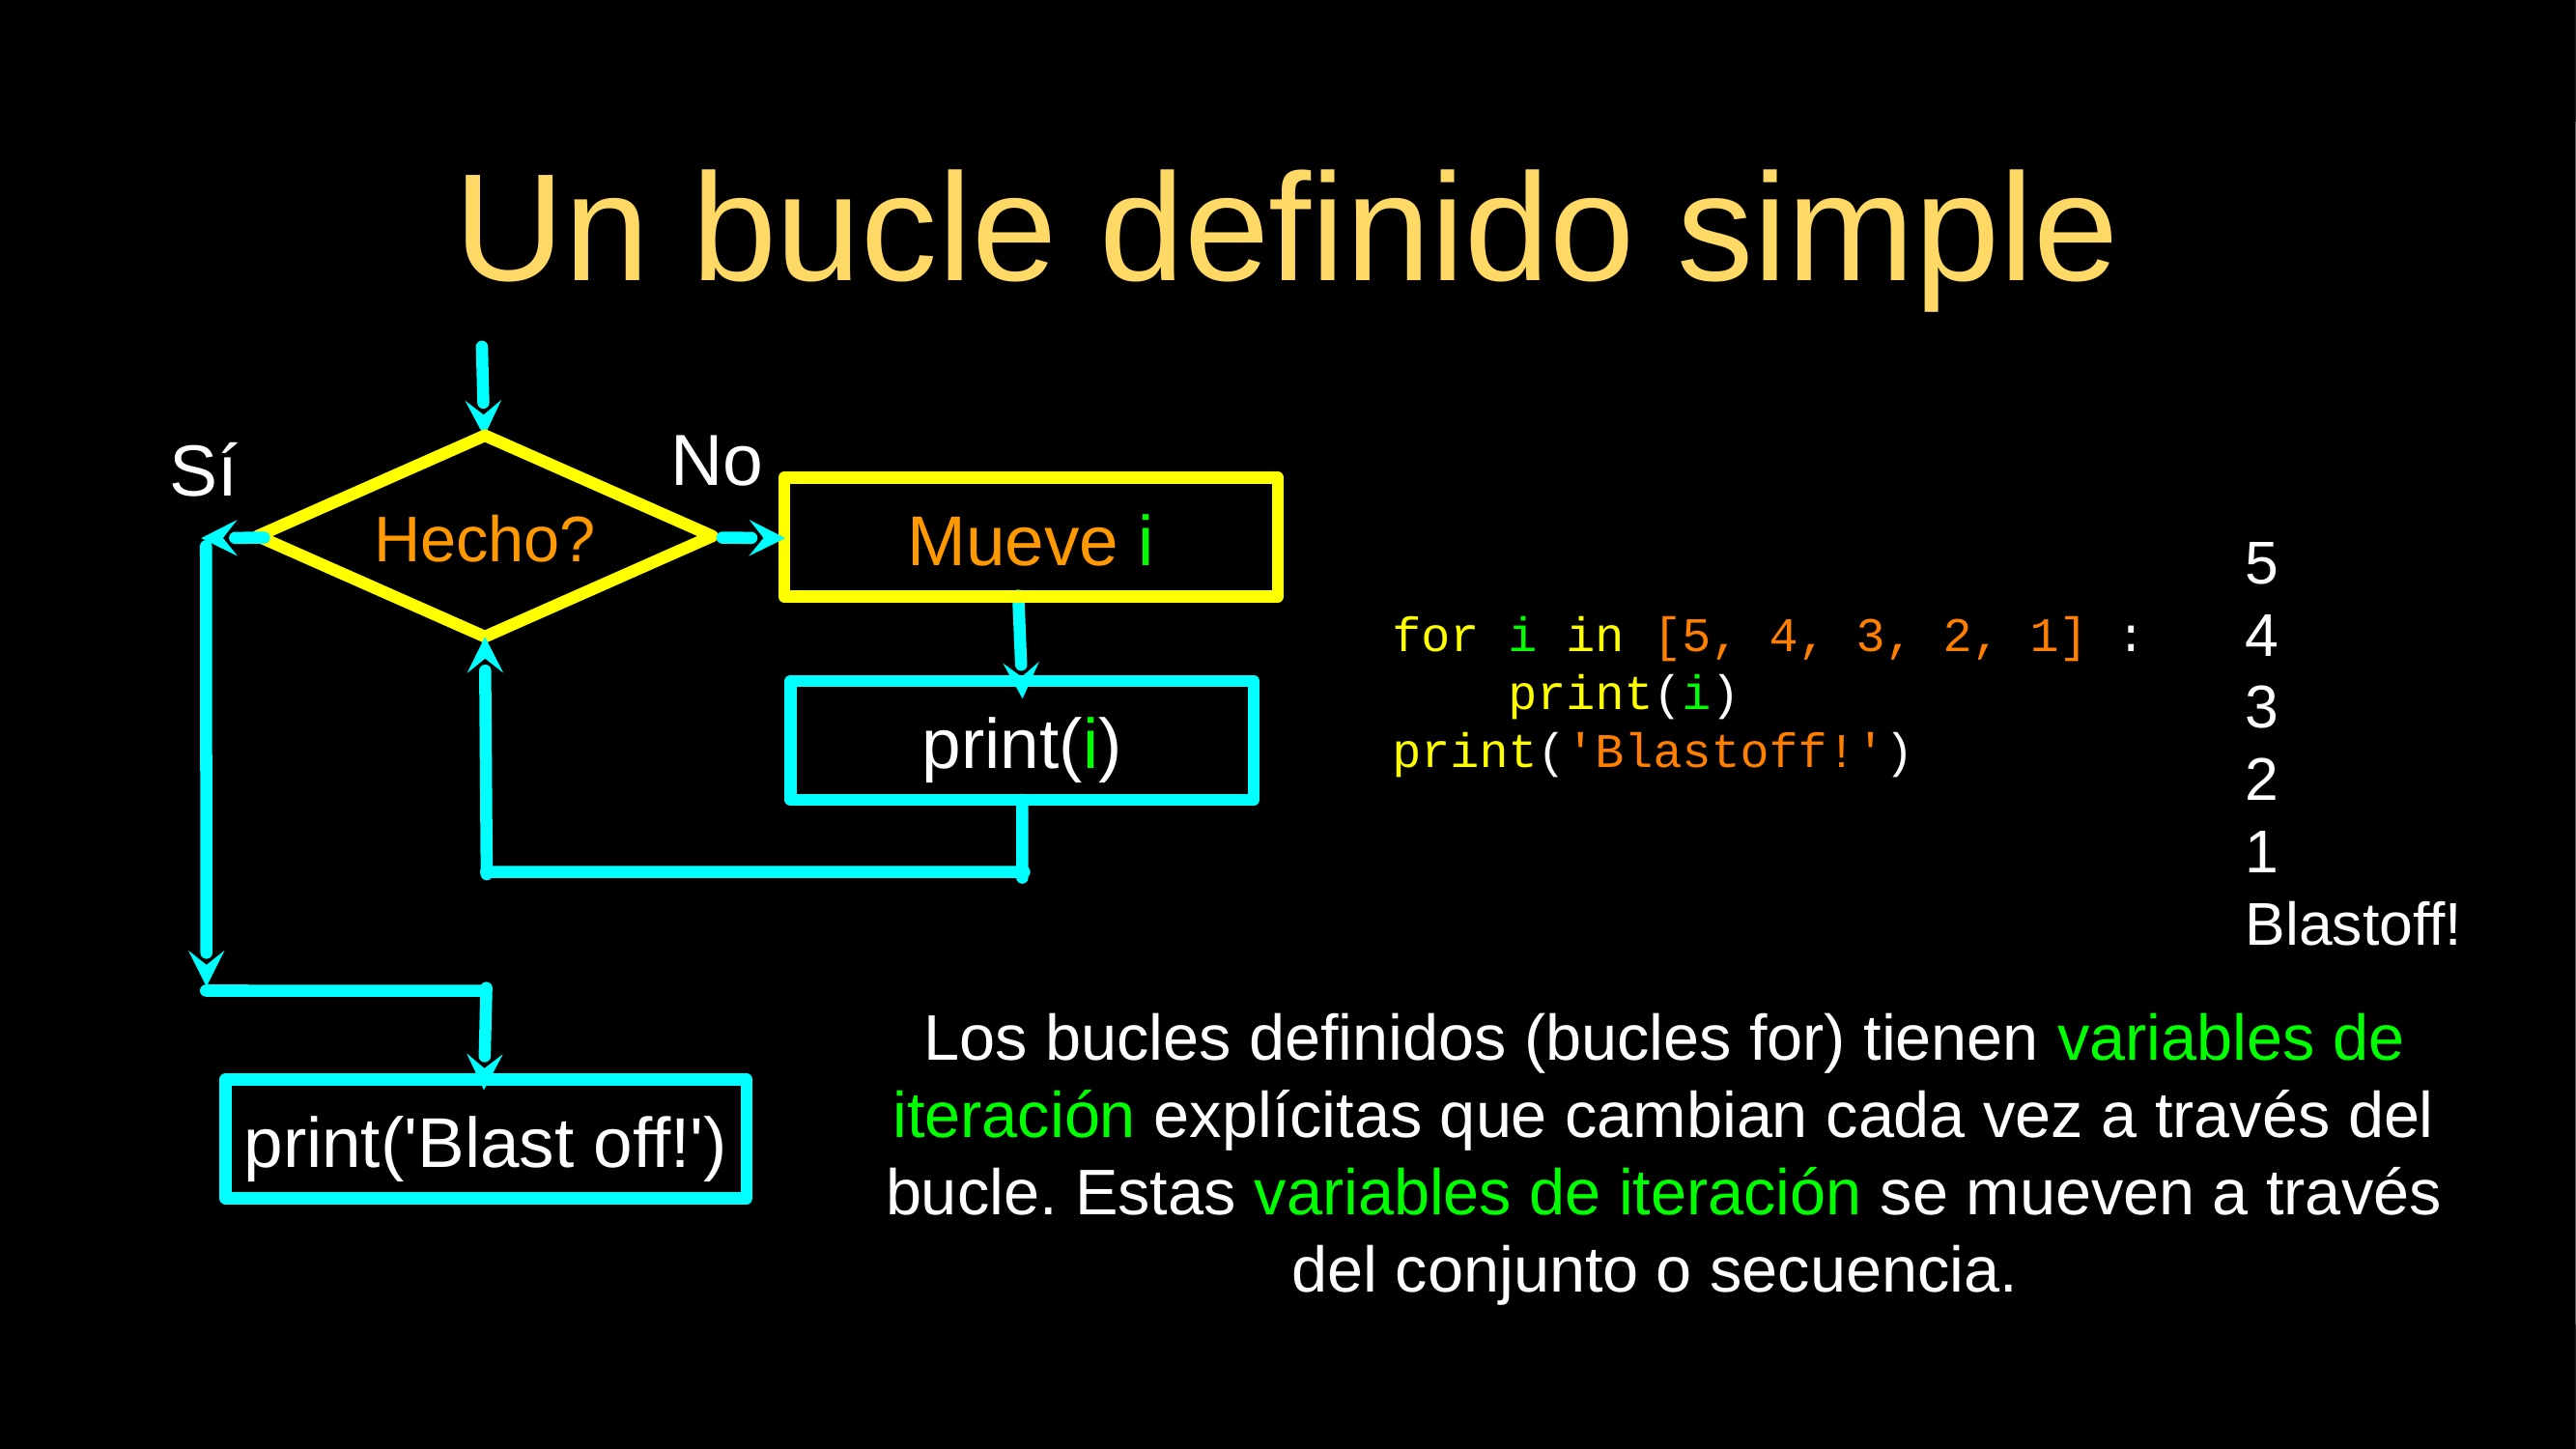

# Un bucle definido simple
No
Sí
Hecho?
Mueve i
5
4
3
2
1
Blastoff!
for i in [5, 4, 3, 2, 1] :
 print(i)
print('Blastoff!')
print(i)
Los bucles definidos (bucles for) tienen variables de iteración explícitas que cambian cada vez a través del bucle. Estas variables de iteración se mueven a través del conjunto o secuencia.
print('Blast off!')